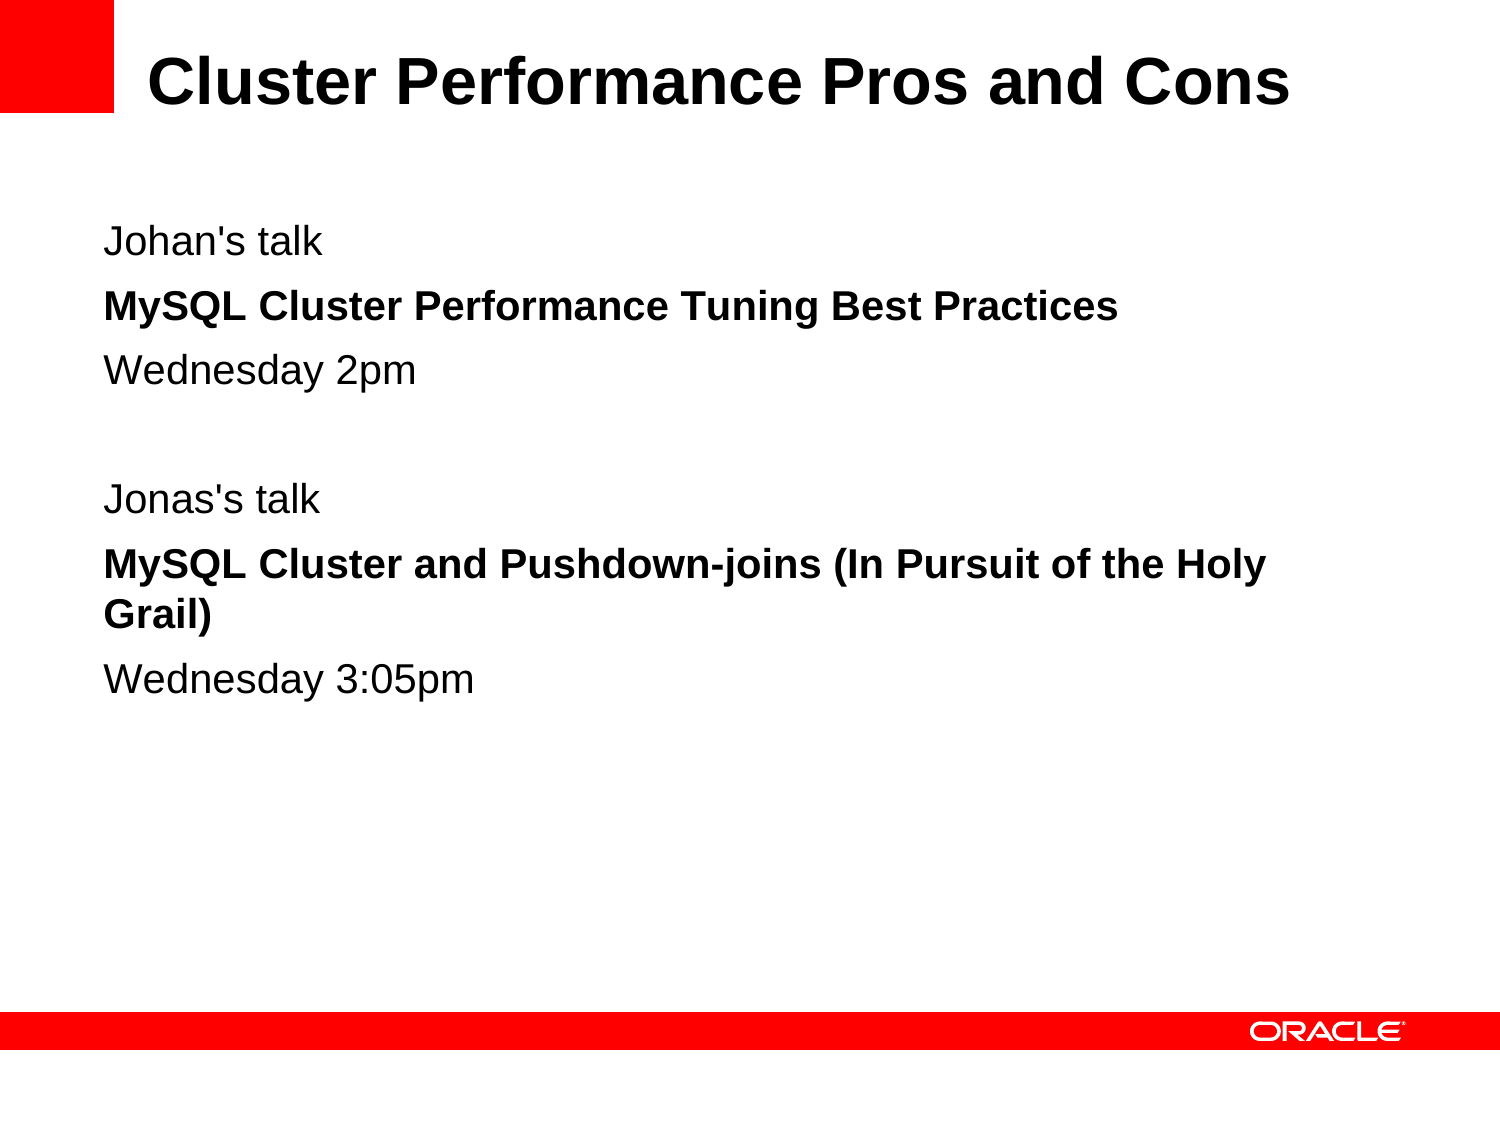

# Cluster Performance Pros and Cons
Johan's talk
MySQL Cluster Performance Tuning Best Practices
Wednesday 2pm
Jonas's talk
MySQL Cluster and Pushdown-joins (In Pursuit of the Holy Grail)
Wednesday 3:05pm